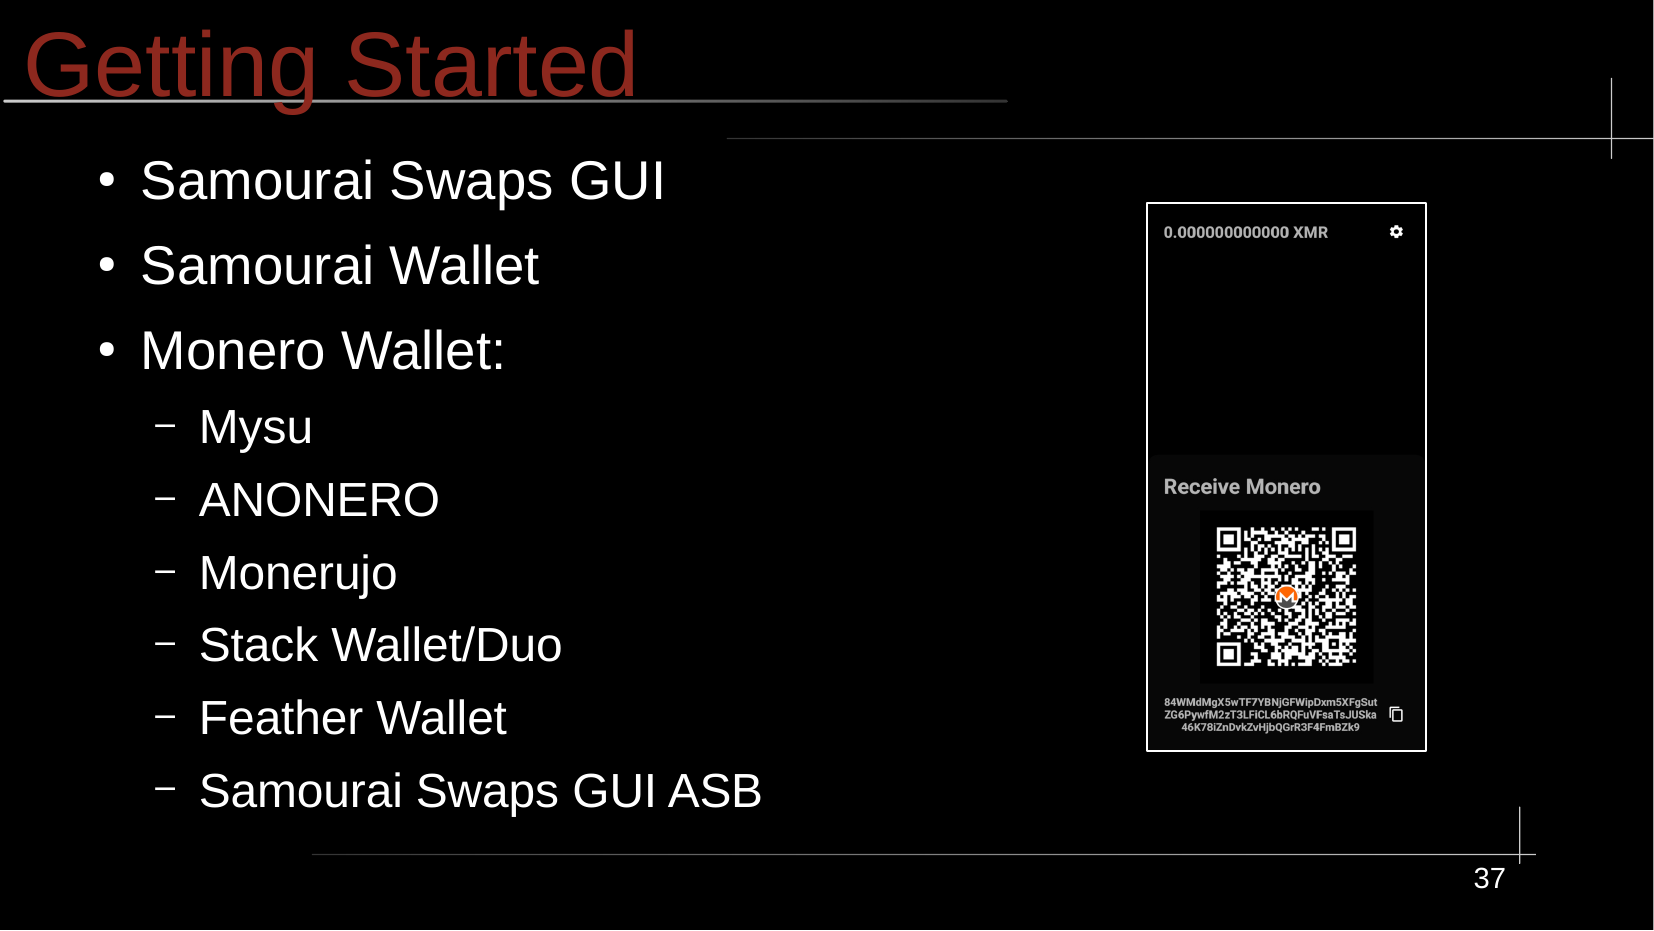

# Getting Started
Samourai Swaps GUI
Samourai Wallet
Monero Wallet:
Mysu
ANONERO
Monerujo
Stack Wallet/Duo
Feather Wallet
Samourai Swaps GUI ASB
37